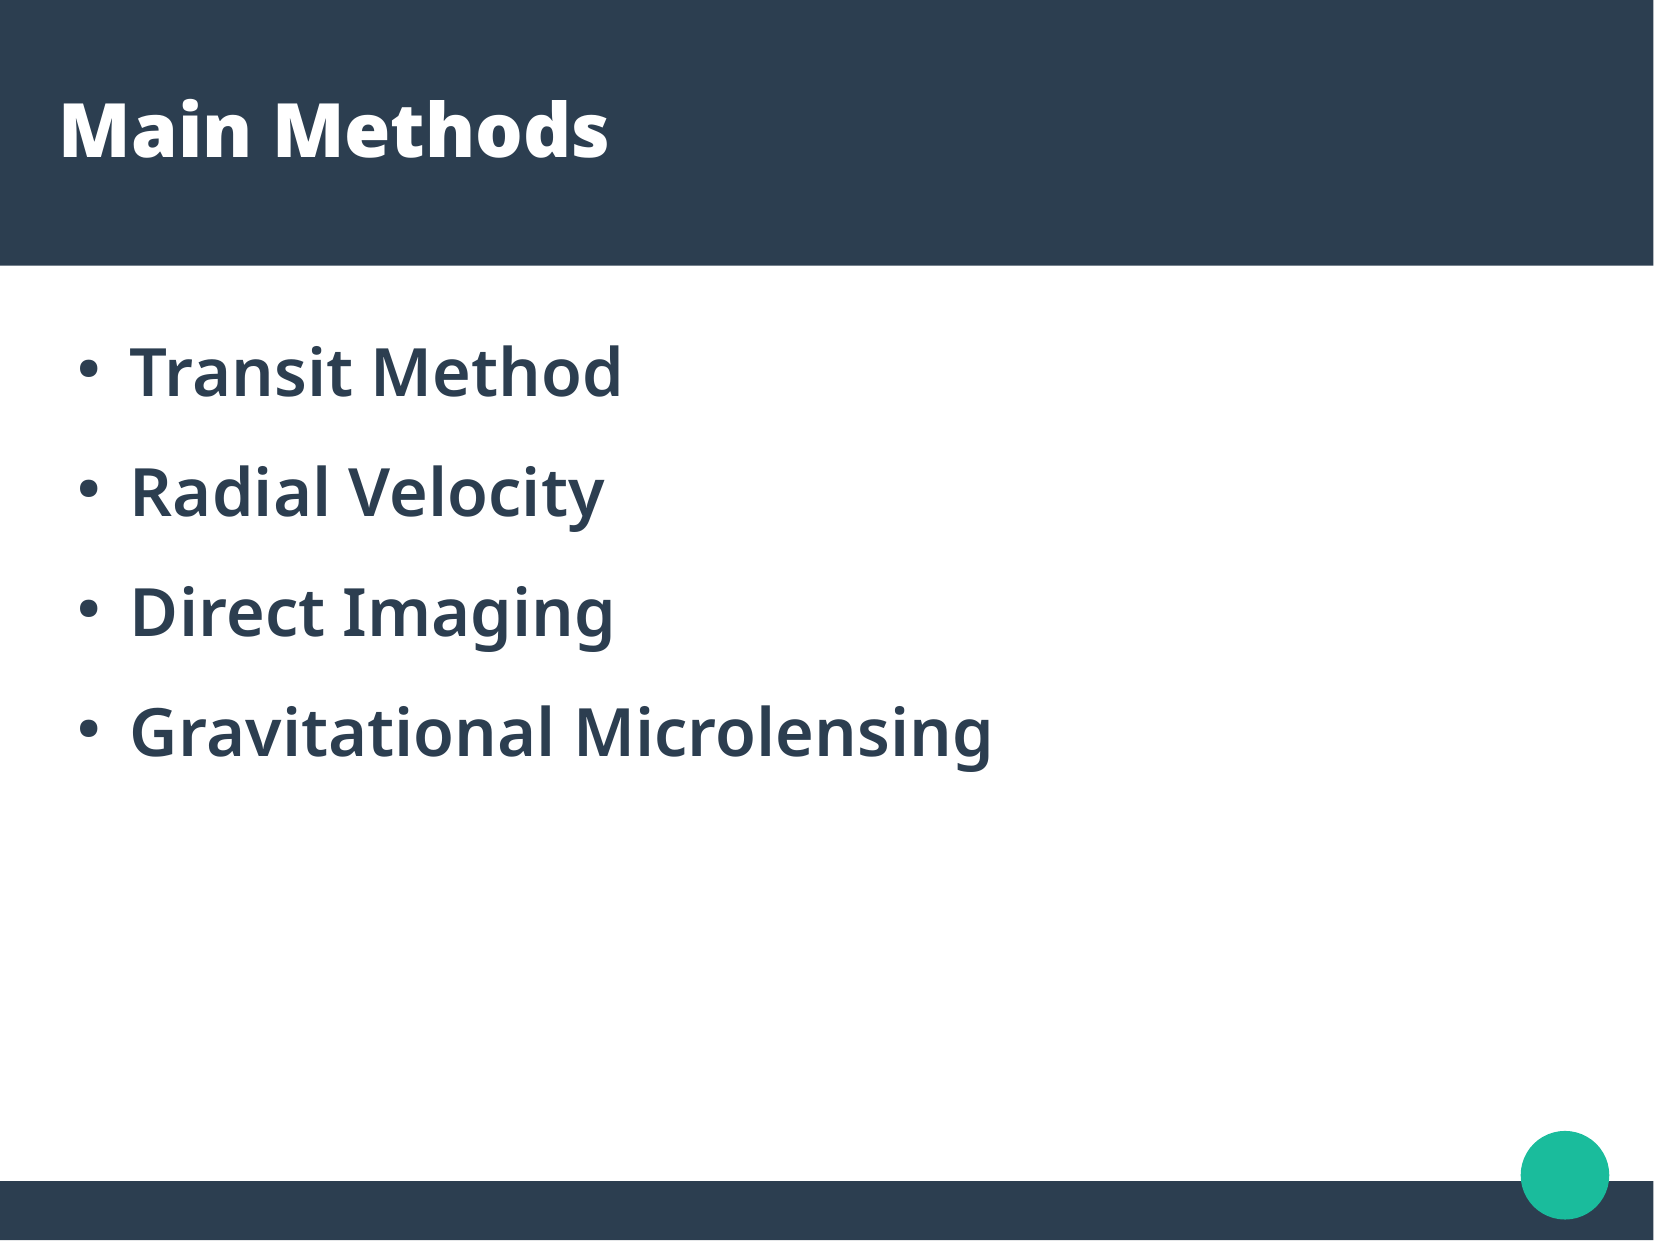

# Main Methods
Transit Method
Radial Velocity
Direct Imaging
Gravitational Microlensing